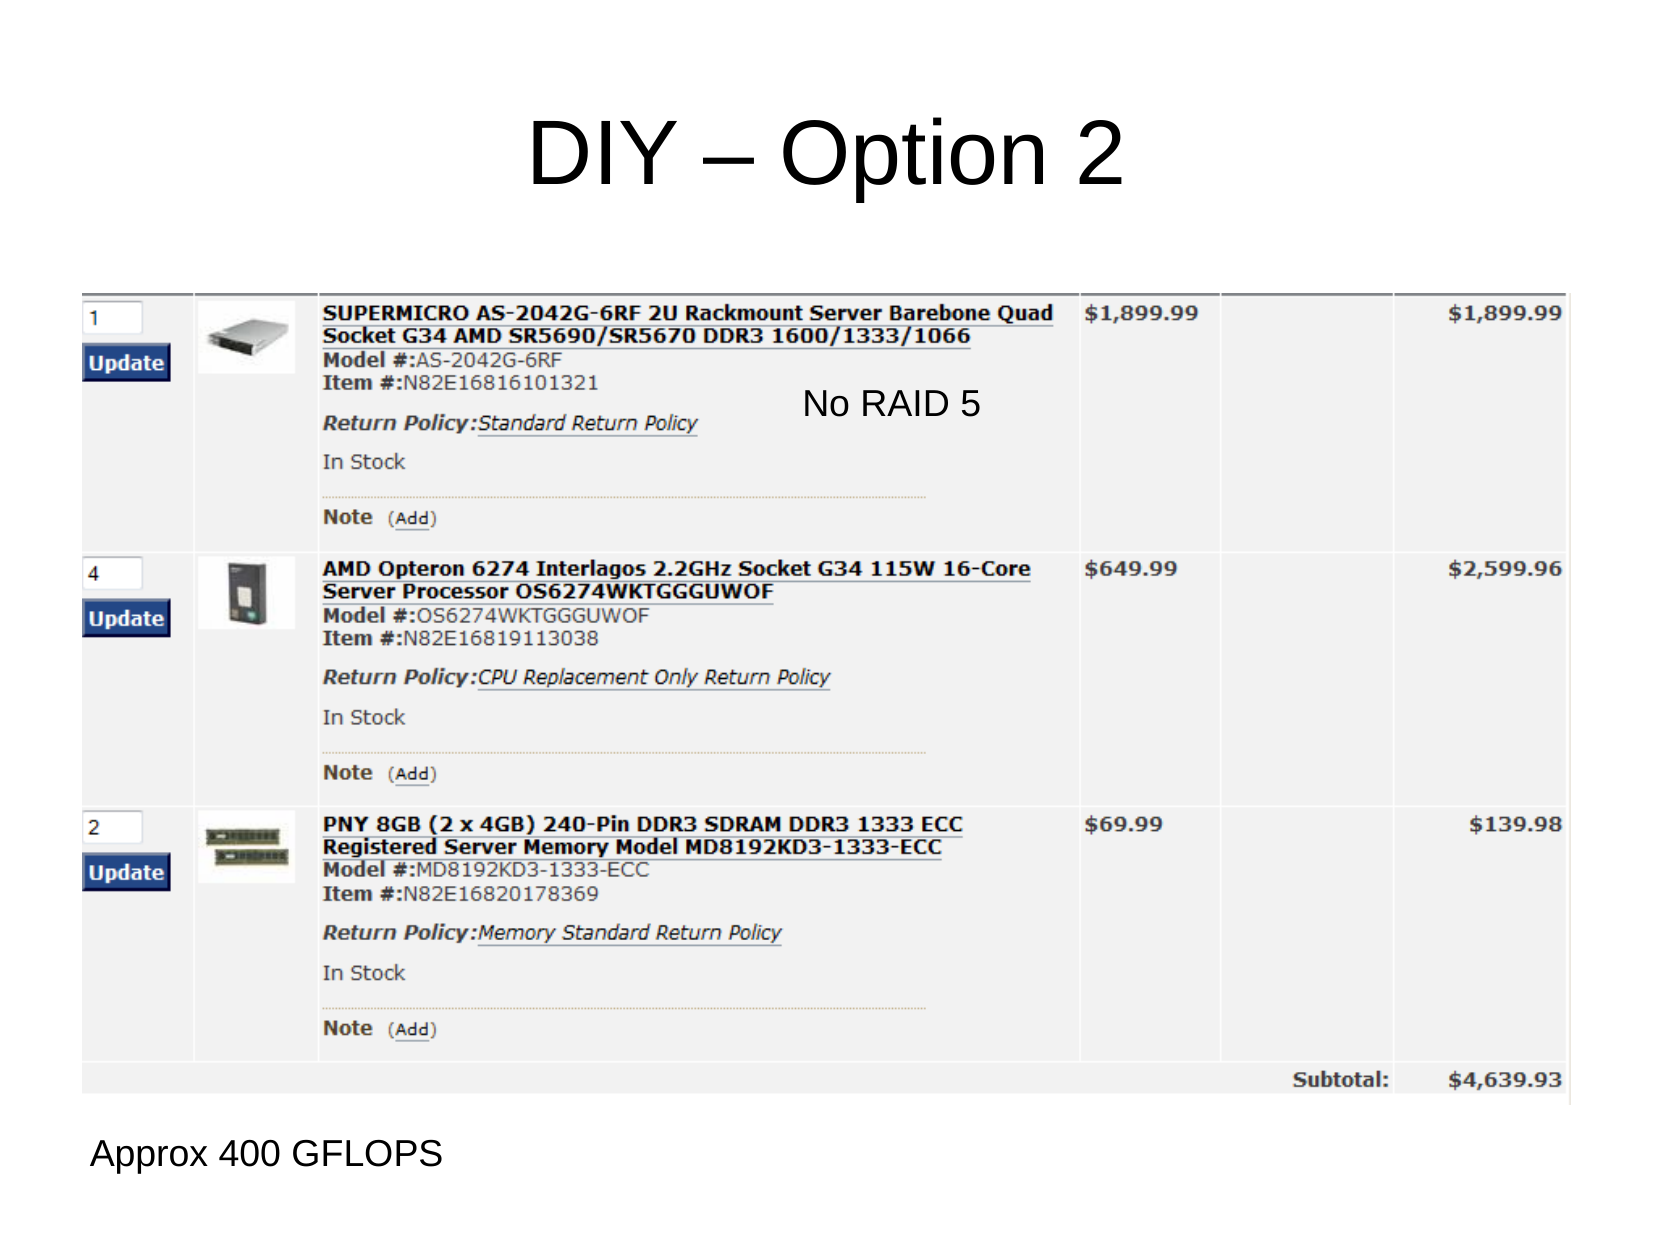

# DIY – Option 2
No RAID 5
Approx 400 GFLOPS